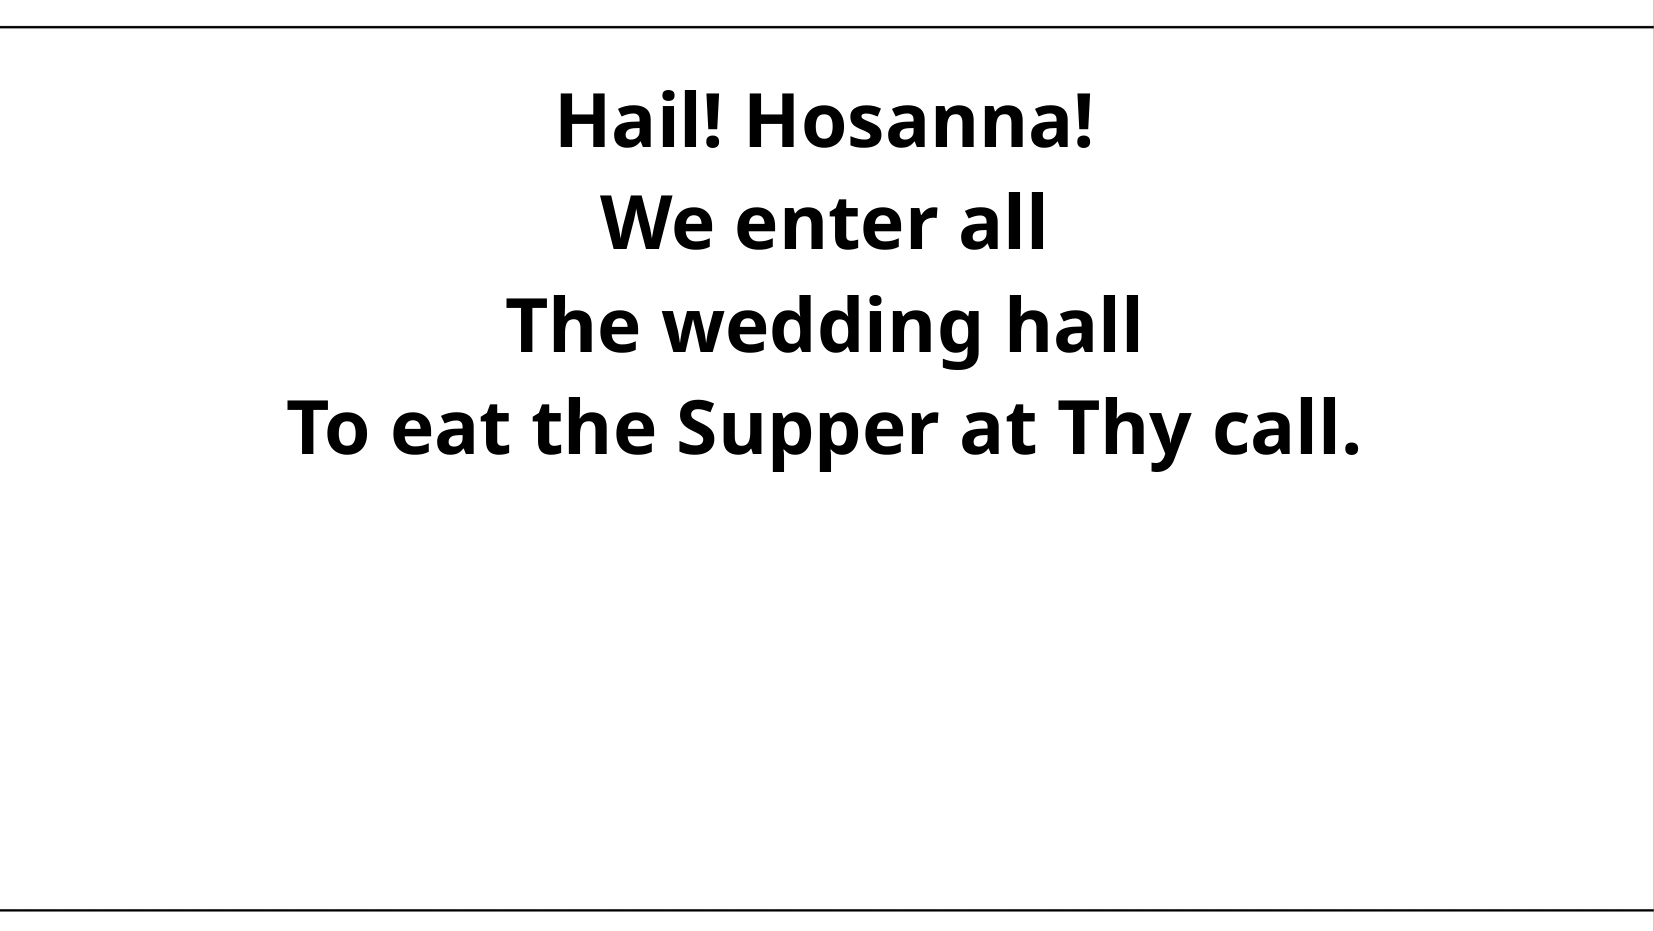

Hail! Hosanna!
We enter all
The wedding hall
To eat the Supper at Thy call.